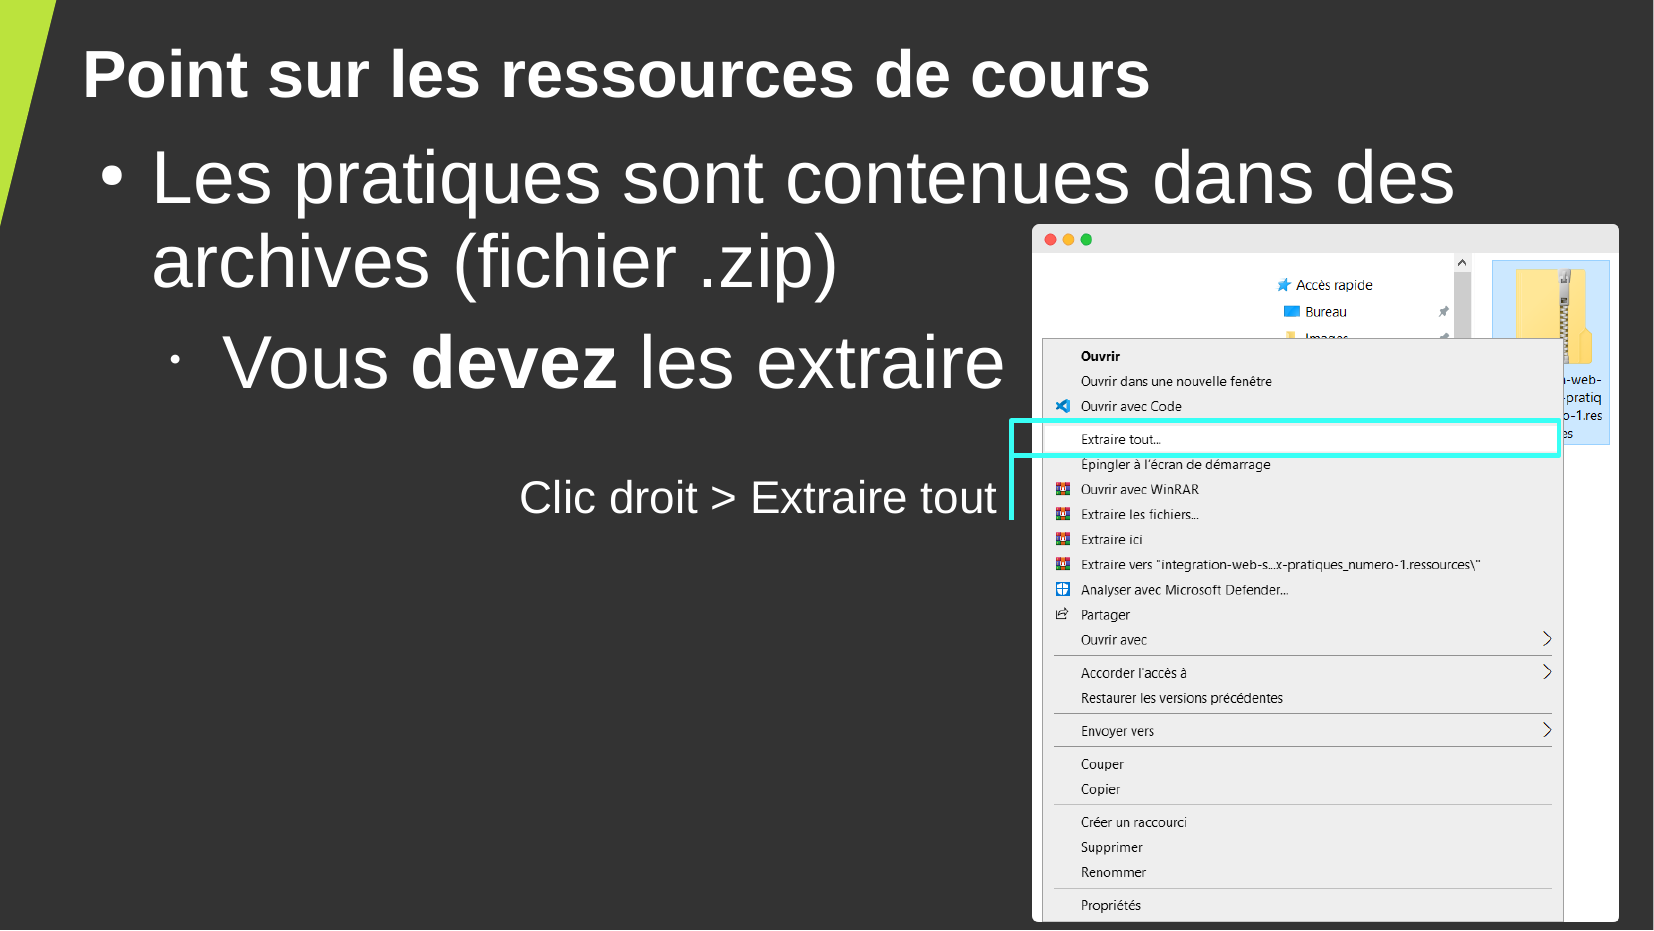

# Point sur les ressources de cours
Les pratiques sont contenues dans des archives (fichier .zip)
Vous devez les extraire
Clic droit > Extraire tout